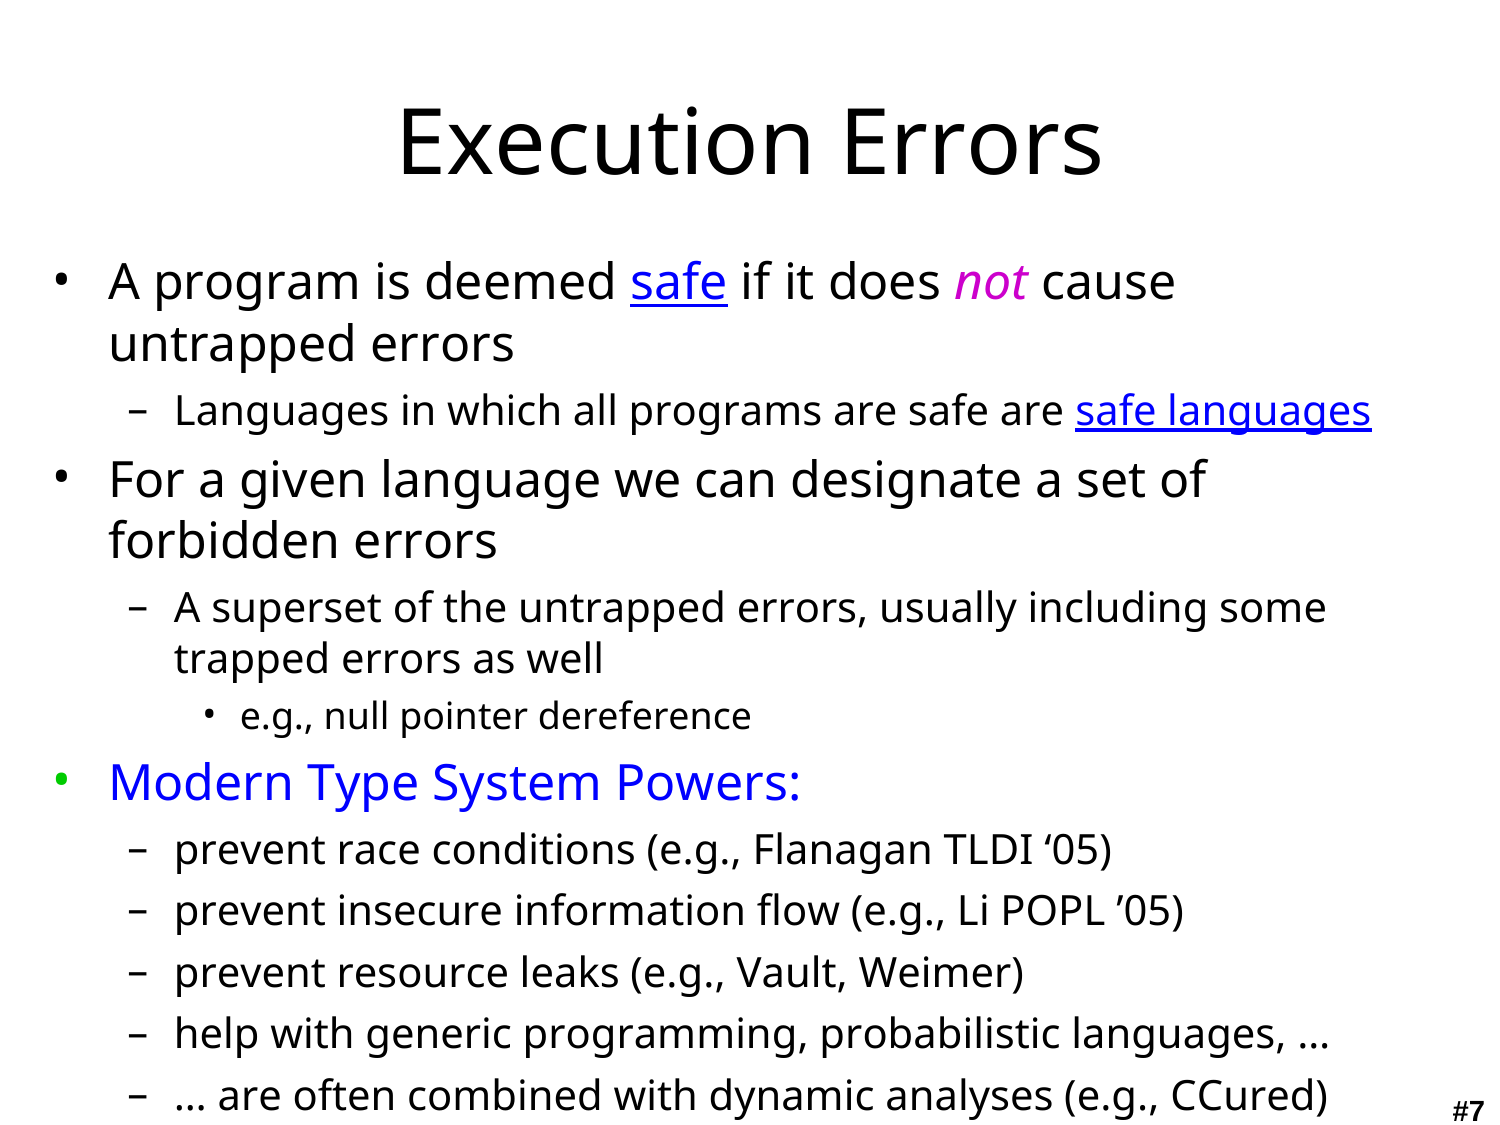

# Execution Errors
A program is deemed safe if it does not cause untrapped errors
Languages in which all programs are safe are safe languages
For a given language we can designate a set of forbidden errors
A superset of the untrapped errors, usually including some trapped errors as well
e.g., null pointer dereference
Modern Type System Powers:
prevent race conditions (e.g., Flanagan TLDI ‘05)
prevent insecure information flow (e.g., Li POPL ’05)
prevent resource leaks (e.g., Vault, Weimer)
help with generic programming, probabilistic languages, …
… are often combined with dynamic analyses (e.g., CCured)
7